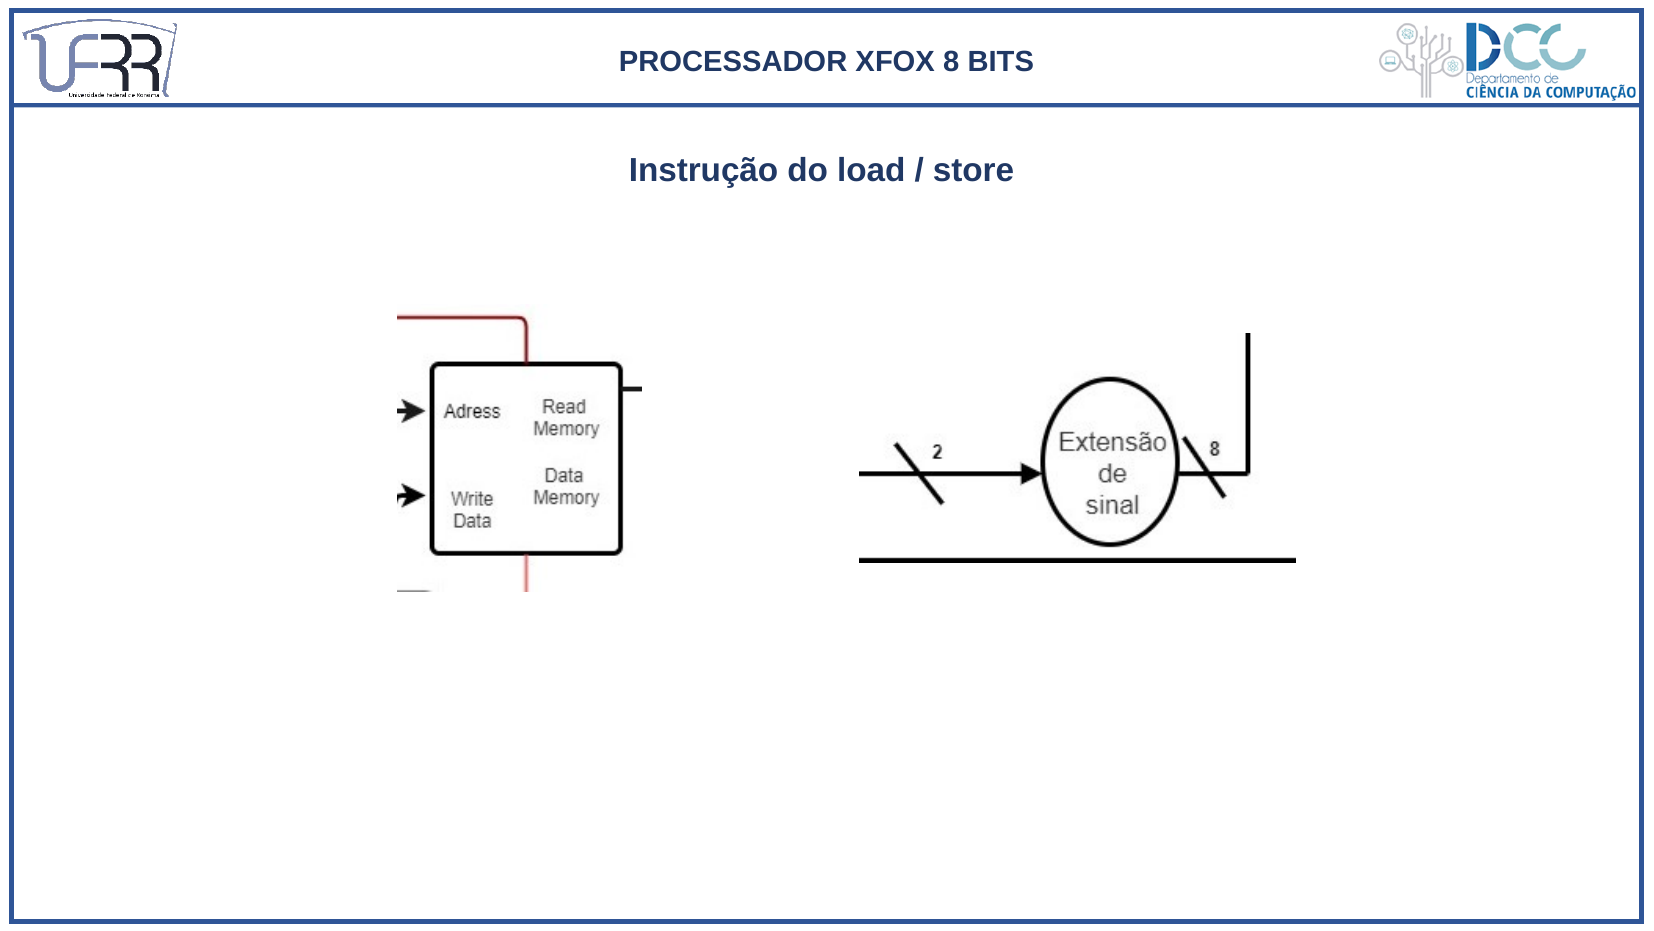

PROCESSADOR XFOX 8 BITS
Instrução do load / store